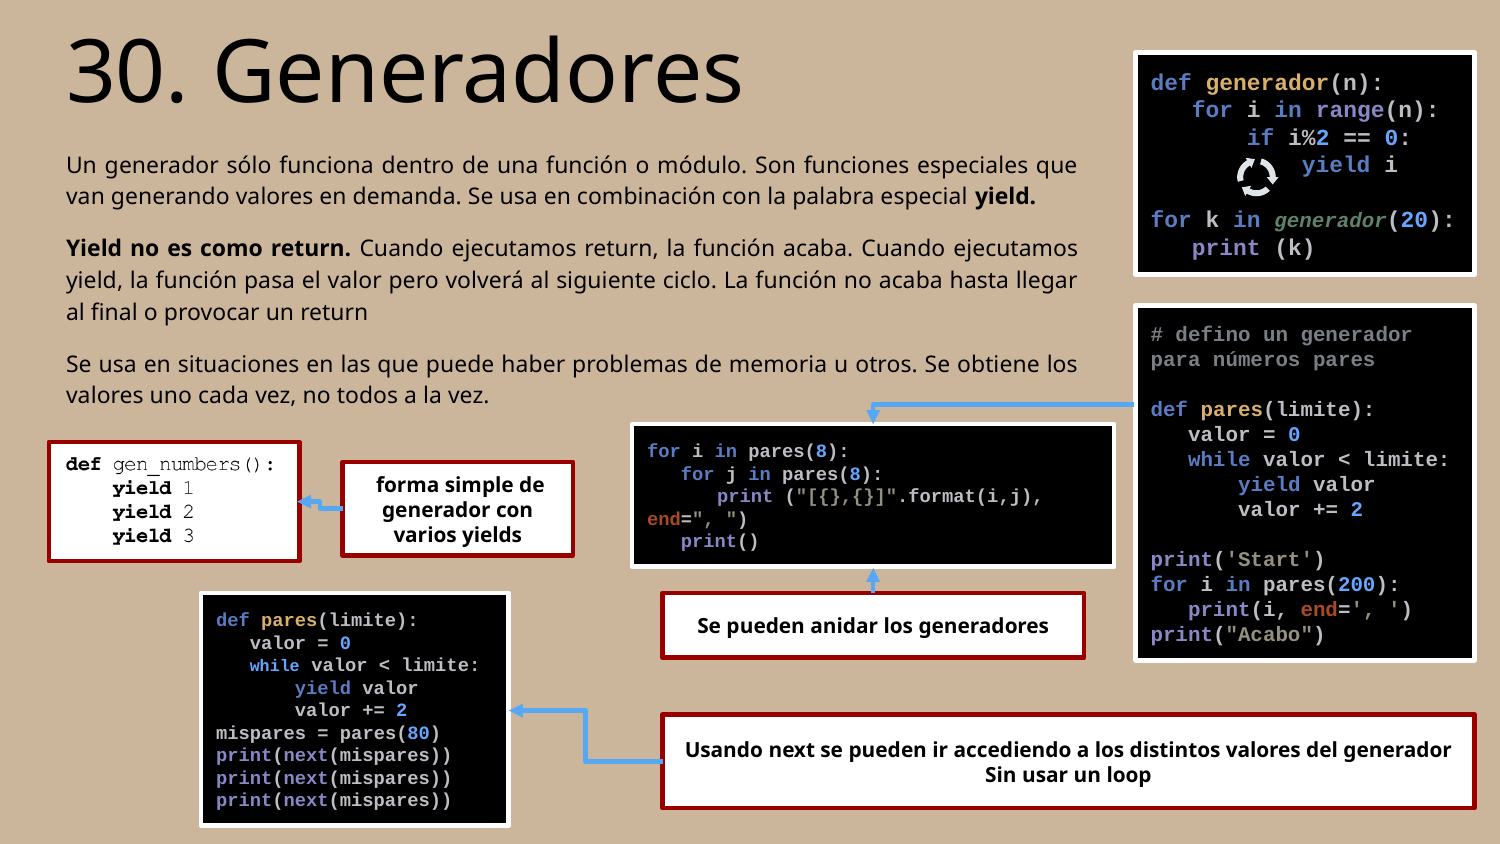

# 30. Generadores
def generador(n):
 for i in range(n):
 if i%2 == 0:
 yield i
for k in generador(20):
 print (k)
Un generador sólo funciona dentro de una función o módulo. Son funciones especiales que van generando valores en demanda. Se usa en combinación con la palabra especial yield.
Yield no es como return. Cuando ejecutamos return, la función acaba. Cuando ejecutamos yield, la función pasa el valor pero volverá al siguiente ciclo. La función no acaba hasta llegar al final o provocar un return
Se usa en situaciones en las que puede haber problemas de memoria u otros. Se obtiene los valores uno cada vez, no todos a la vez.
# defino un generador para números pares
def pares(limite):
 valor = 0
 while valor < limite:
 yield valor
 valor += 2
print('Start')
for i in pares(200):
 print(i, end=', ')
print("Acabo")
for i in pares(8):
 for j in pares(8):
 print ("[{},{}]".format(i,j), end=", ")
 print()
 forma simple de generador con varios yields
def pares(limite):
 valor = 0
 while valor < limite:
 yield valor
 valor += 2
mispares = pares(80)
print(next(mispares))
print(next(mispares))
print(next(mispares))
Se pueden anidar los generadores
Usando next se pueden ir accediendo a los distintos valores del generador
Sin usar un loop